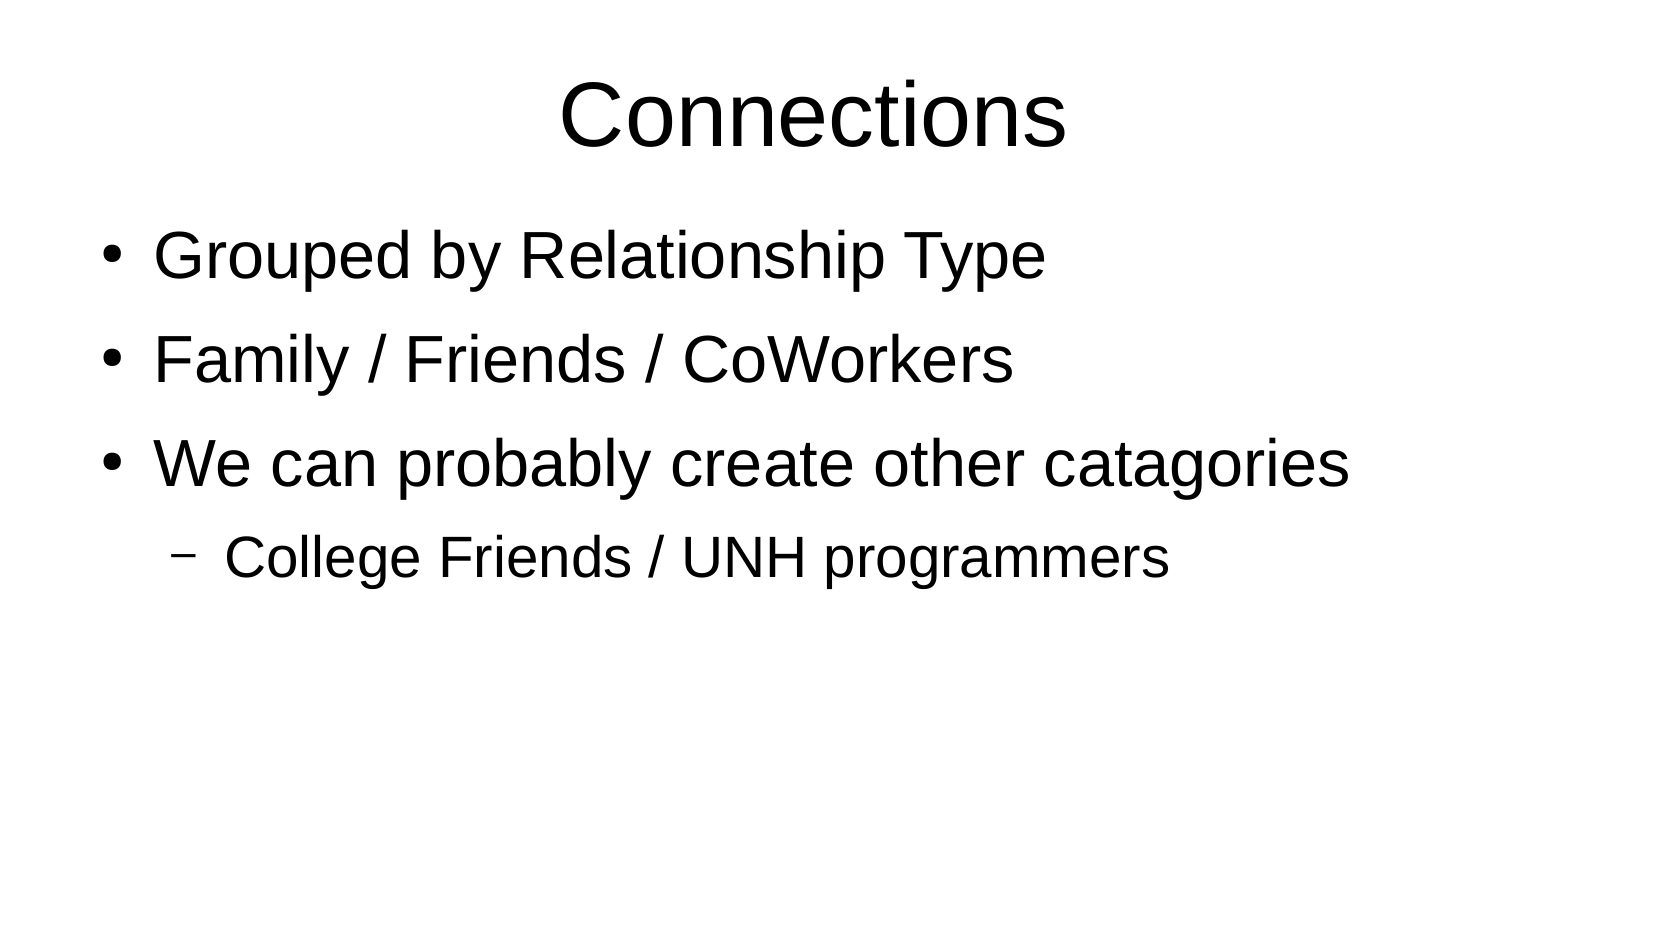

# Connections
Grouped by Relationship Type
Family / Friends / CoWorkers
We can probably create other catagories
College Friends / UNH programmers